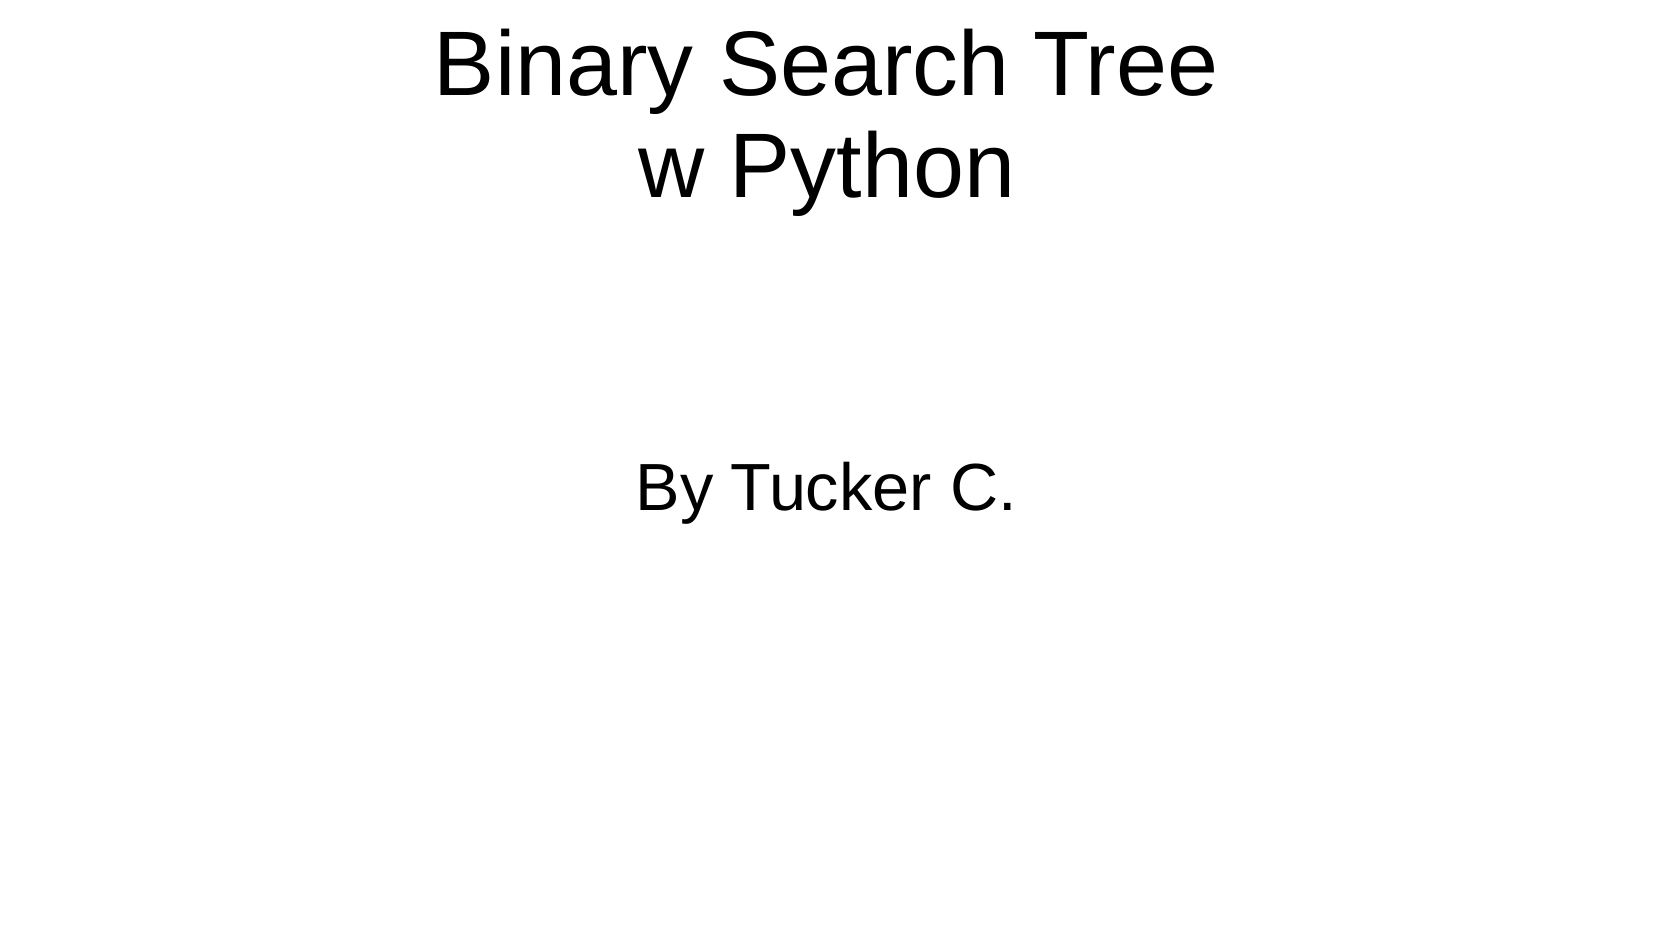

# Binary Search Tree w Python
By Tucker C.